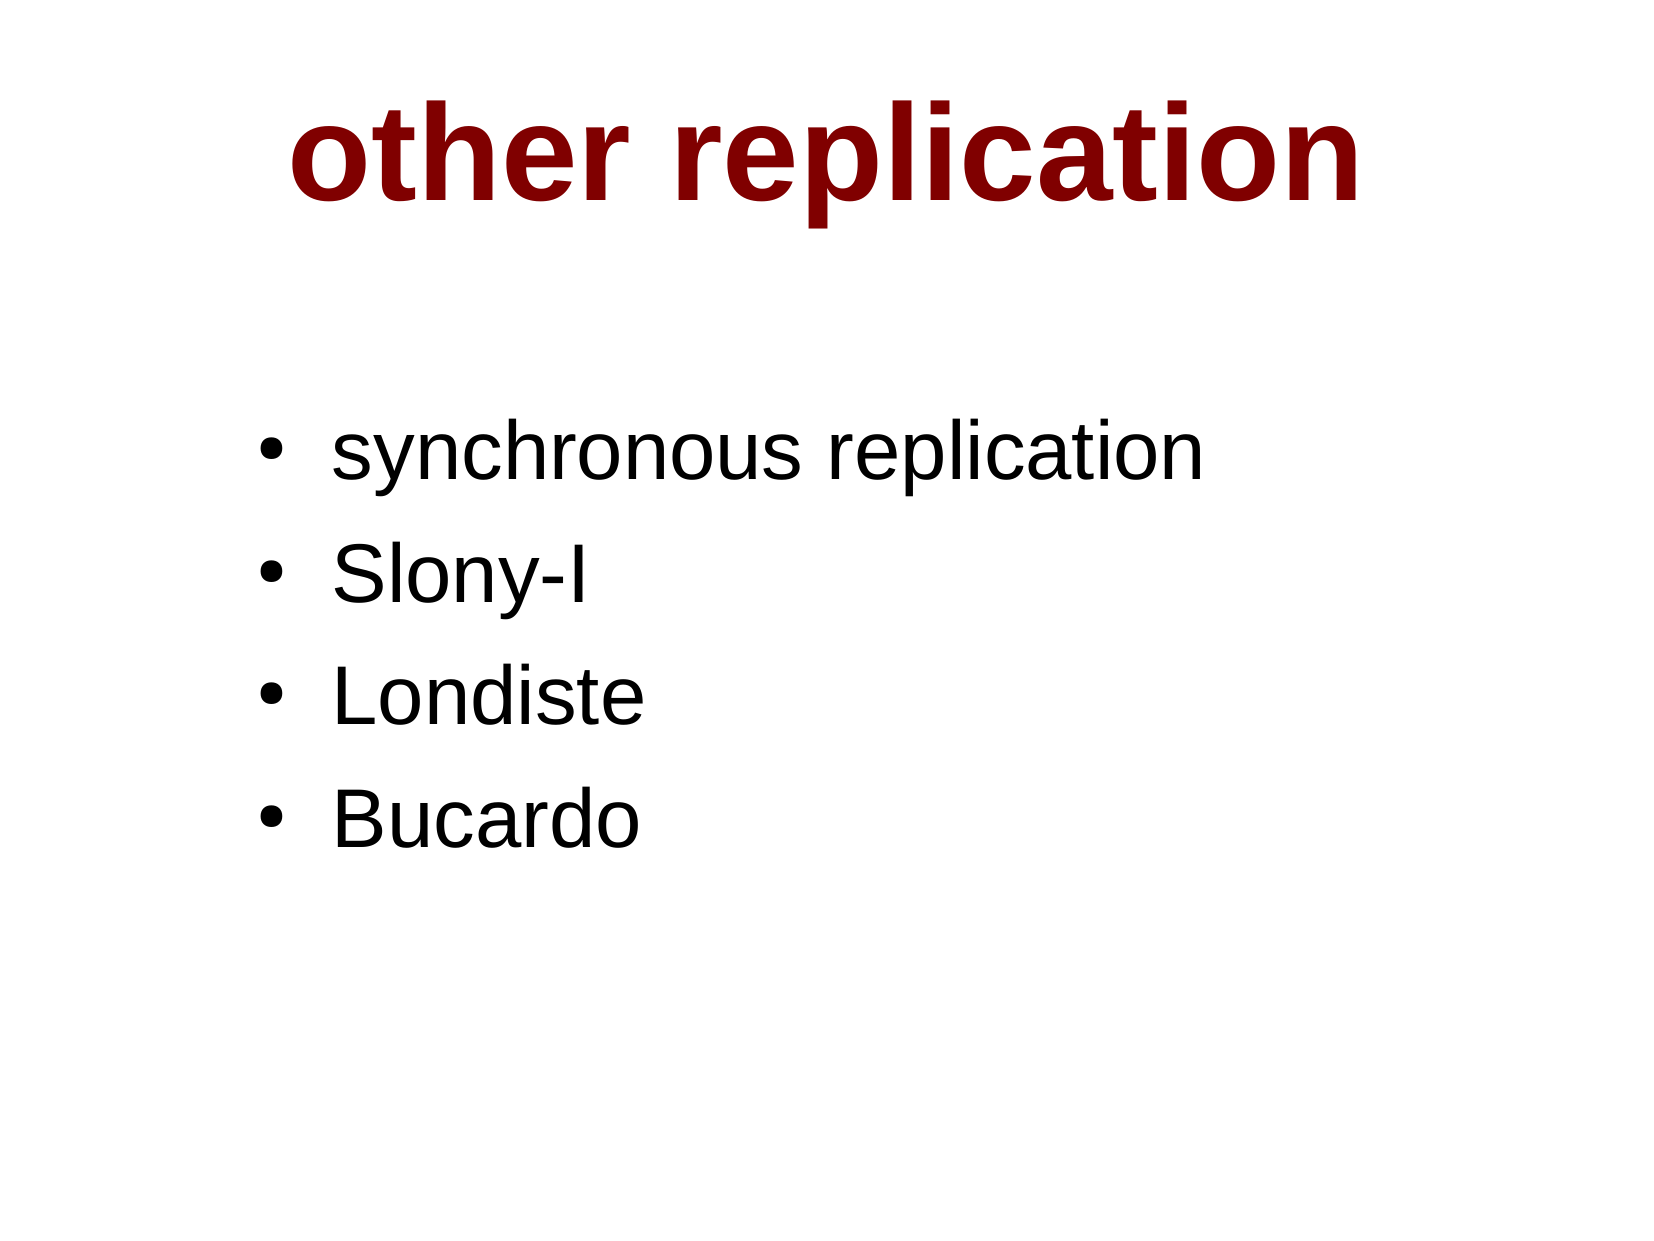

# other replication
synchronous replication
Slony-I
Londiste
Bucardo